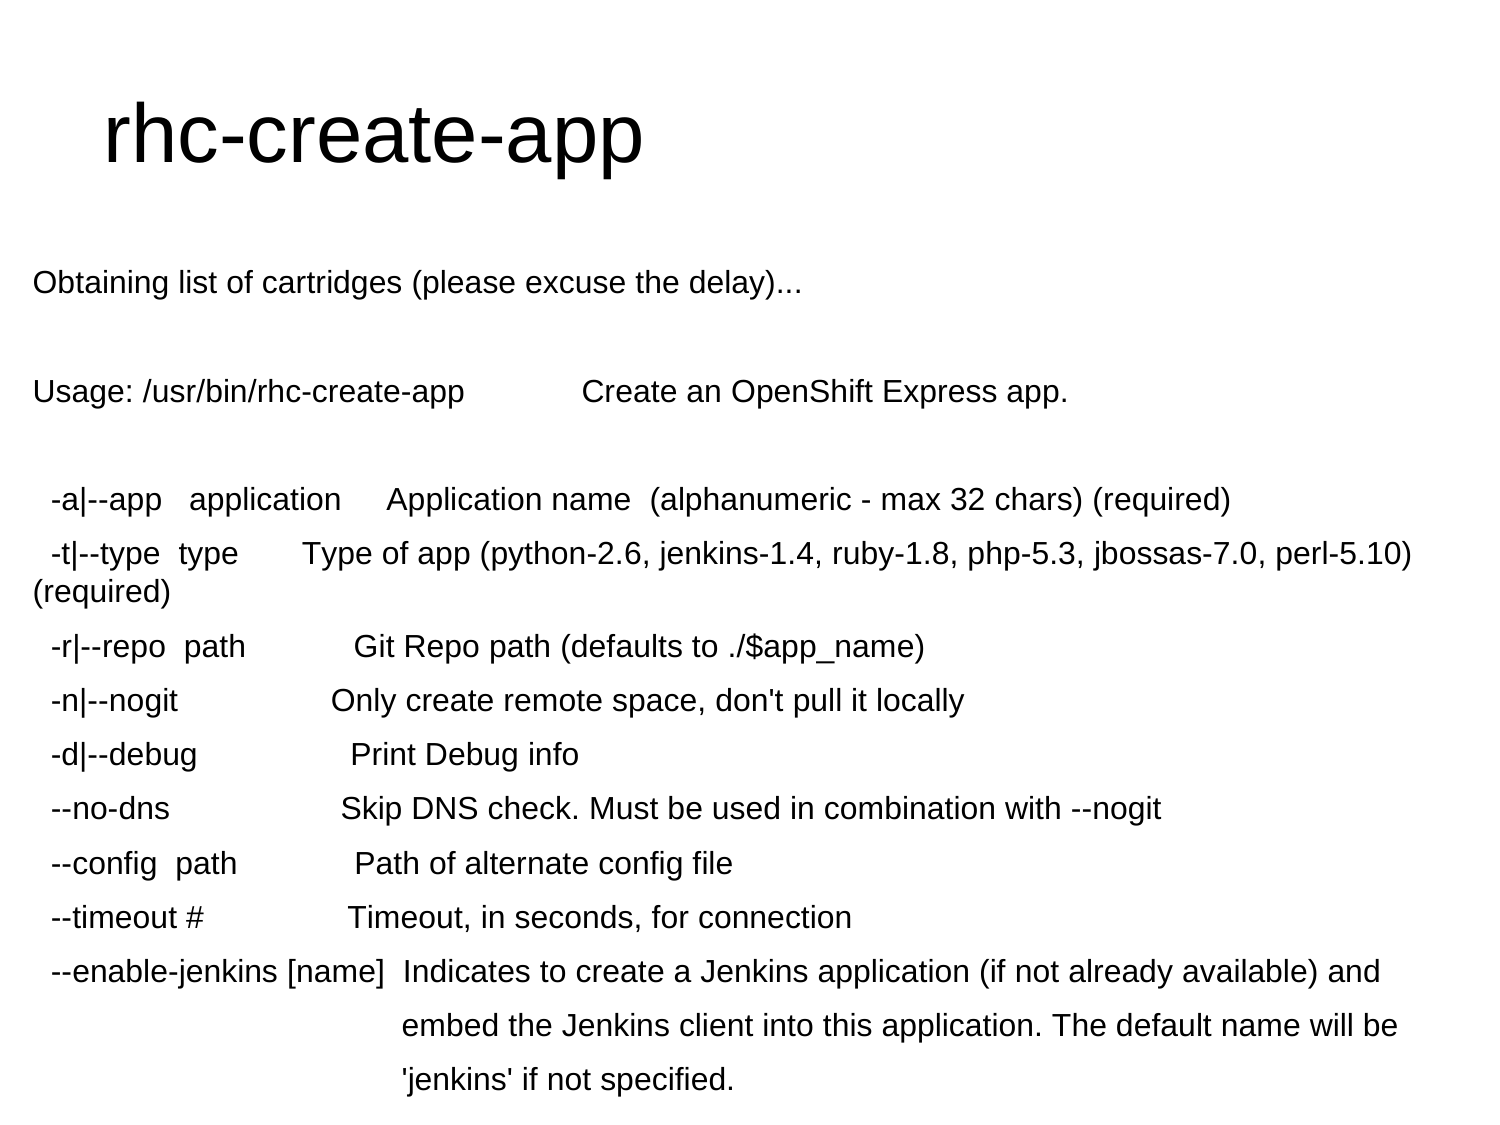

# rhc-create-app
Obtaining list of cartridges (please excuse the delay)...
Usage: /usr/bin/rhc-create-app Create an OpenShift Express app.
 -a|--app application Application name (alphanumeric - max 32 chars) (required)
 -t|--type type Type of app (python-2.6, jenkins-1.4, ruby-1.8, php-5.3, jbossas-7.0, perl-5.10) (required)
 -r|--repo path Git Repo path (defaults to ./$app_name)
 -n|--nogit Only create remote space, don't pull it locally
 -d|--debug Print Debug info
 --no-dns Skip DNS check. Must be used in combination with --nogit
 --config path Path of alternate config file
 --timeout # Timeout, in seconds, for connection
 --enable-jenkins [name] Indicates to create a Jenkins application (if not already available) and
 embed the Jenkins client into this application. The default name will be
 'jenkins' if not specified.